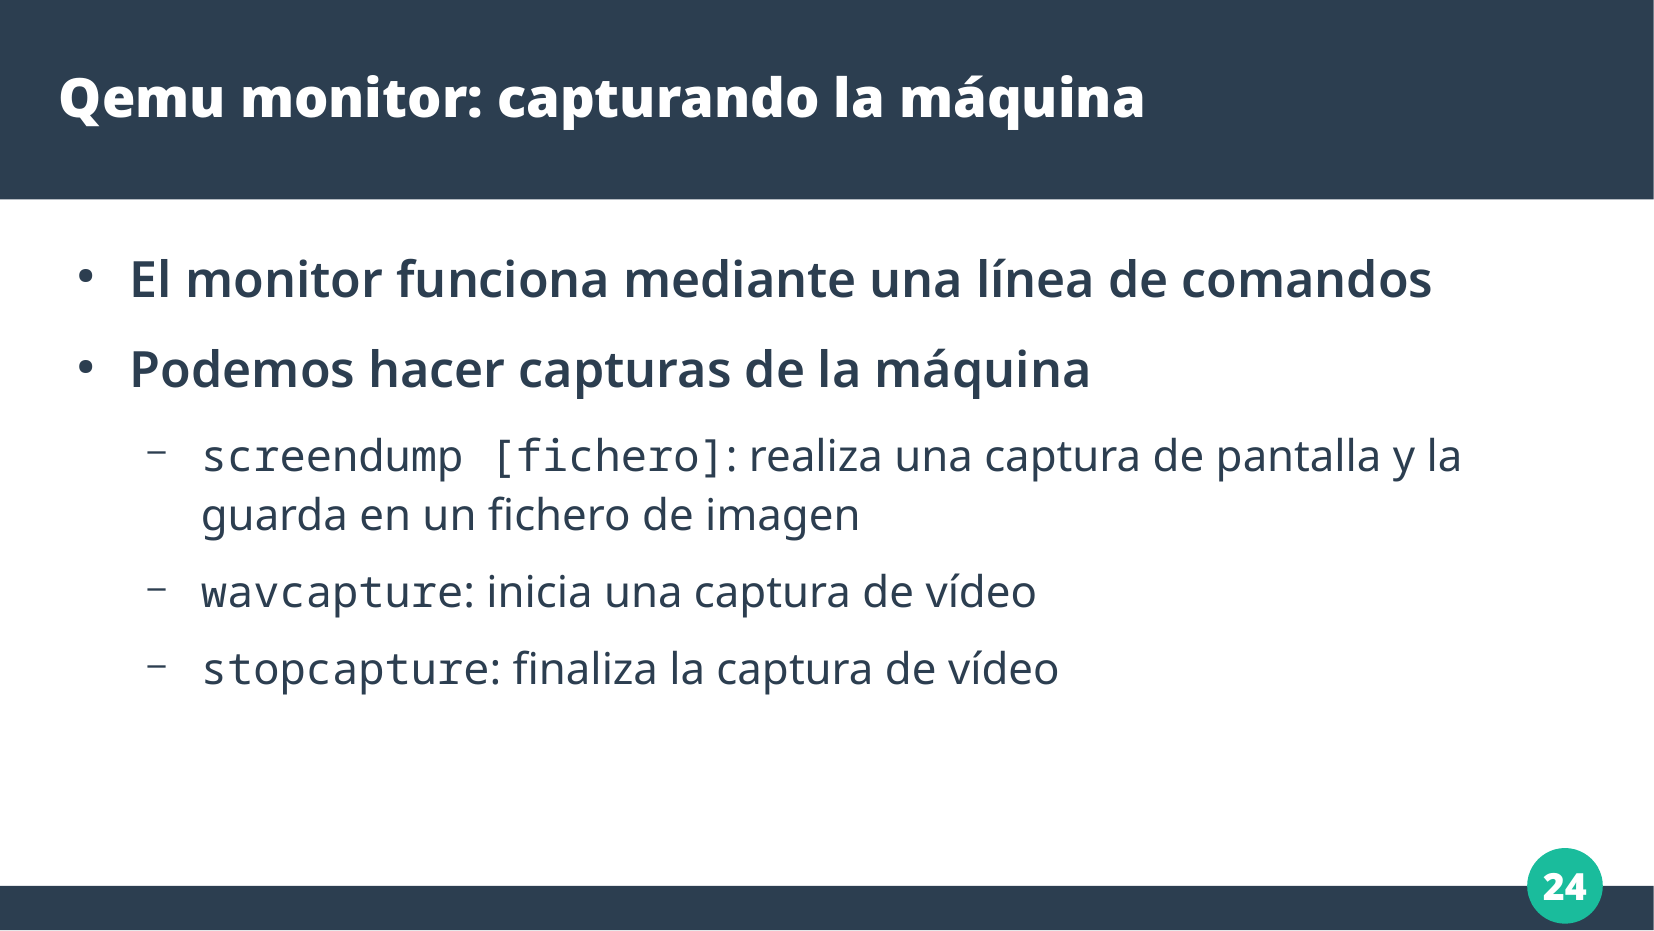

# Qemu monitor: capturando la máquina
El monitor funciona mediante una línea de comandos
Podemos hacer capturas de la máquina
screendump [fichero]: realiza una captura de pantalla y la guarda en un fichero de imagen
wavcapture: inicia una captura de vídeo
stopcapture: finaliza la captura de vídeo